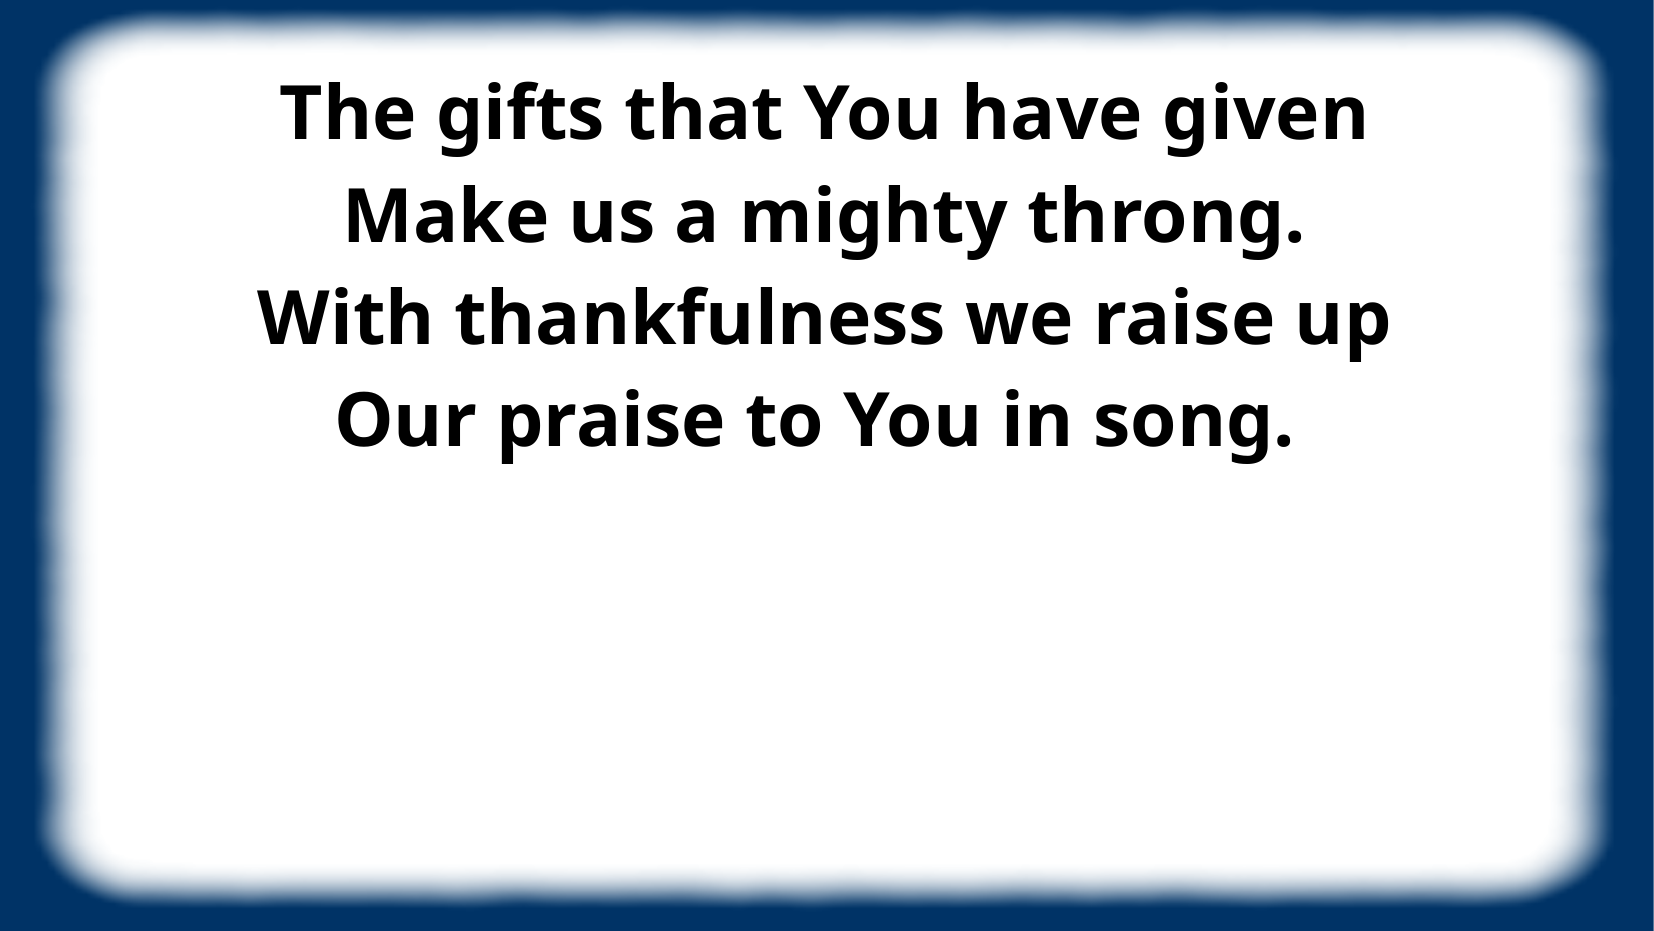

The gifts that You have given
Make us a mighty throng.
With thankfulness we raise up
Our praise to You in song.